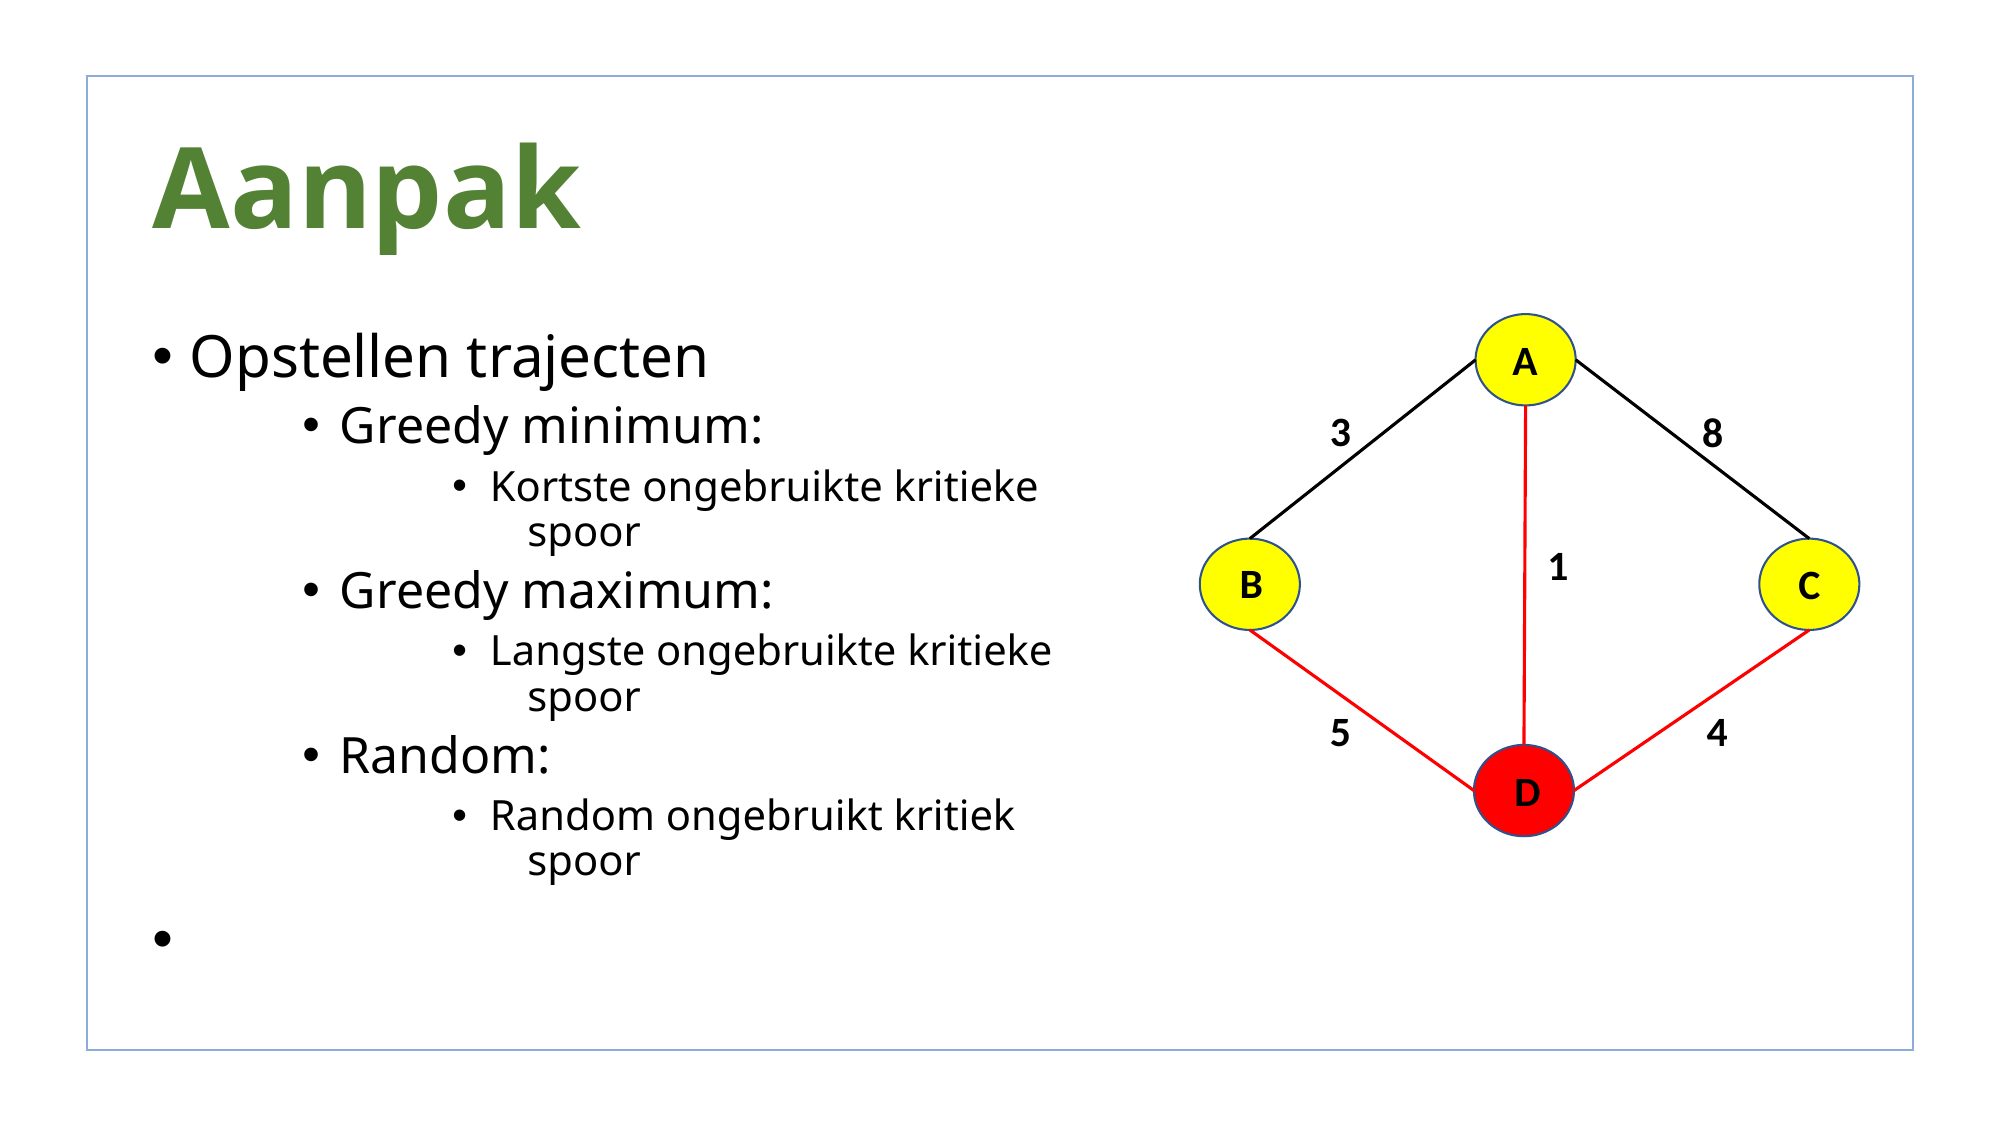

# Aanpak
Opstellen trajecten
Greedy minimum:
Kortste ongebruikte kritieke spoor
Greedy maximum:
Langste ongebruikte kritieke spoor
Random:
Random ongebruikt kritiek spoor
A
3
8
1
B
C
5
4
D